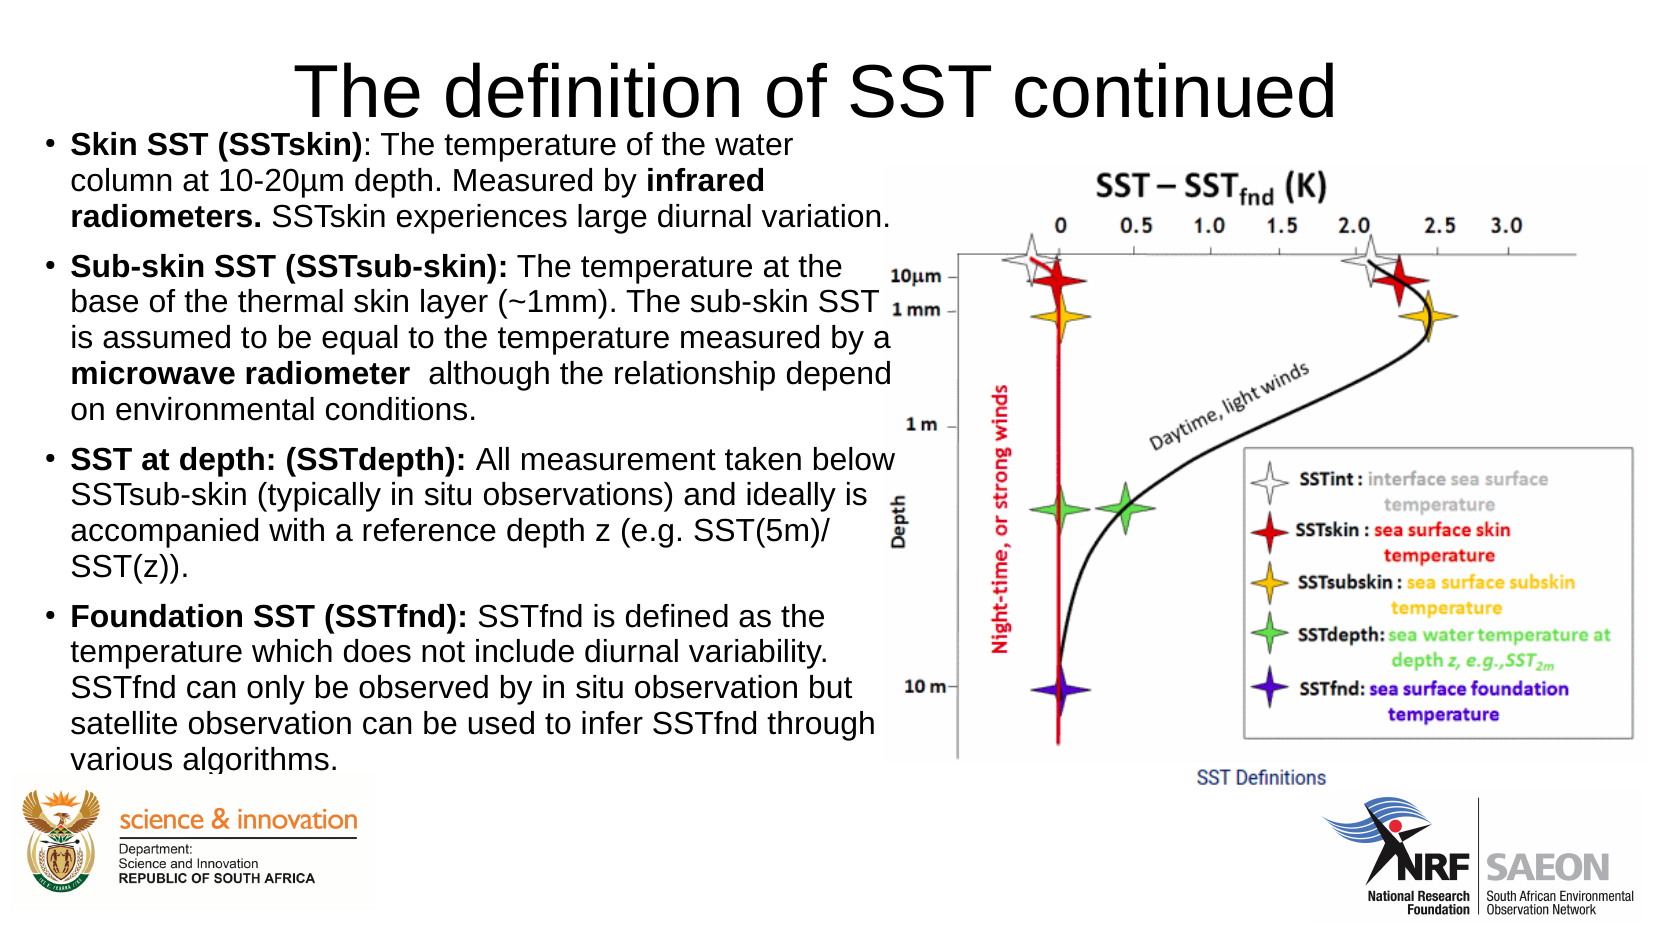

# The definition of SST continued
Skin SST (SSTskin): The temperature of the water column at 10-20µm depth. Measured by infrared radiometers. SSTskin experiences large diurnal variation.
Sub-skin SST (SSTsub-skin): The temperature at the base of the thermal skin layer (~1mm). The sub-skin SST is assumed to be equal to the temperature measured by a microwave radiometer although the relationship depend on environmental conditions.
SST at depth: (SSTdepth): All measurement taken below SSTsub-skin (typically in situ observations) and ideally is accompanied with a reference depth z (e.g. SST(5m)/ SST(z)).
Foundation SST (SSTfnd): SSTfnd is defined as the temperature which does not include diurnal variability. SSTfnd can only be observed by in situ observation but satellite observation can be used to infer SSTfnd through various algorithms.